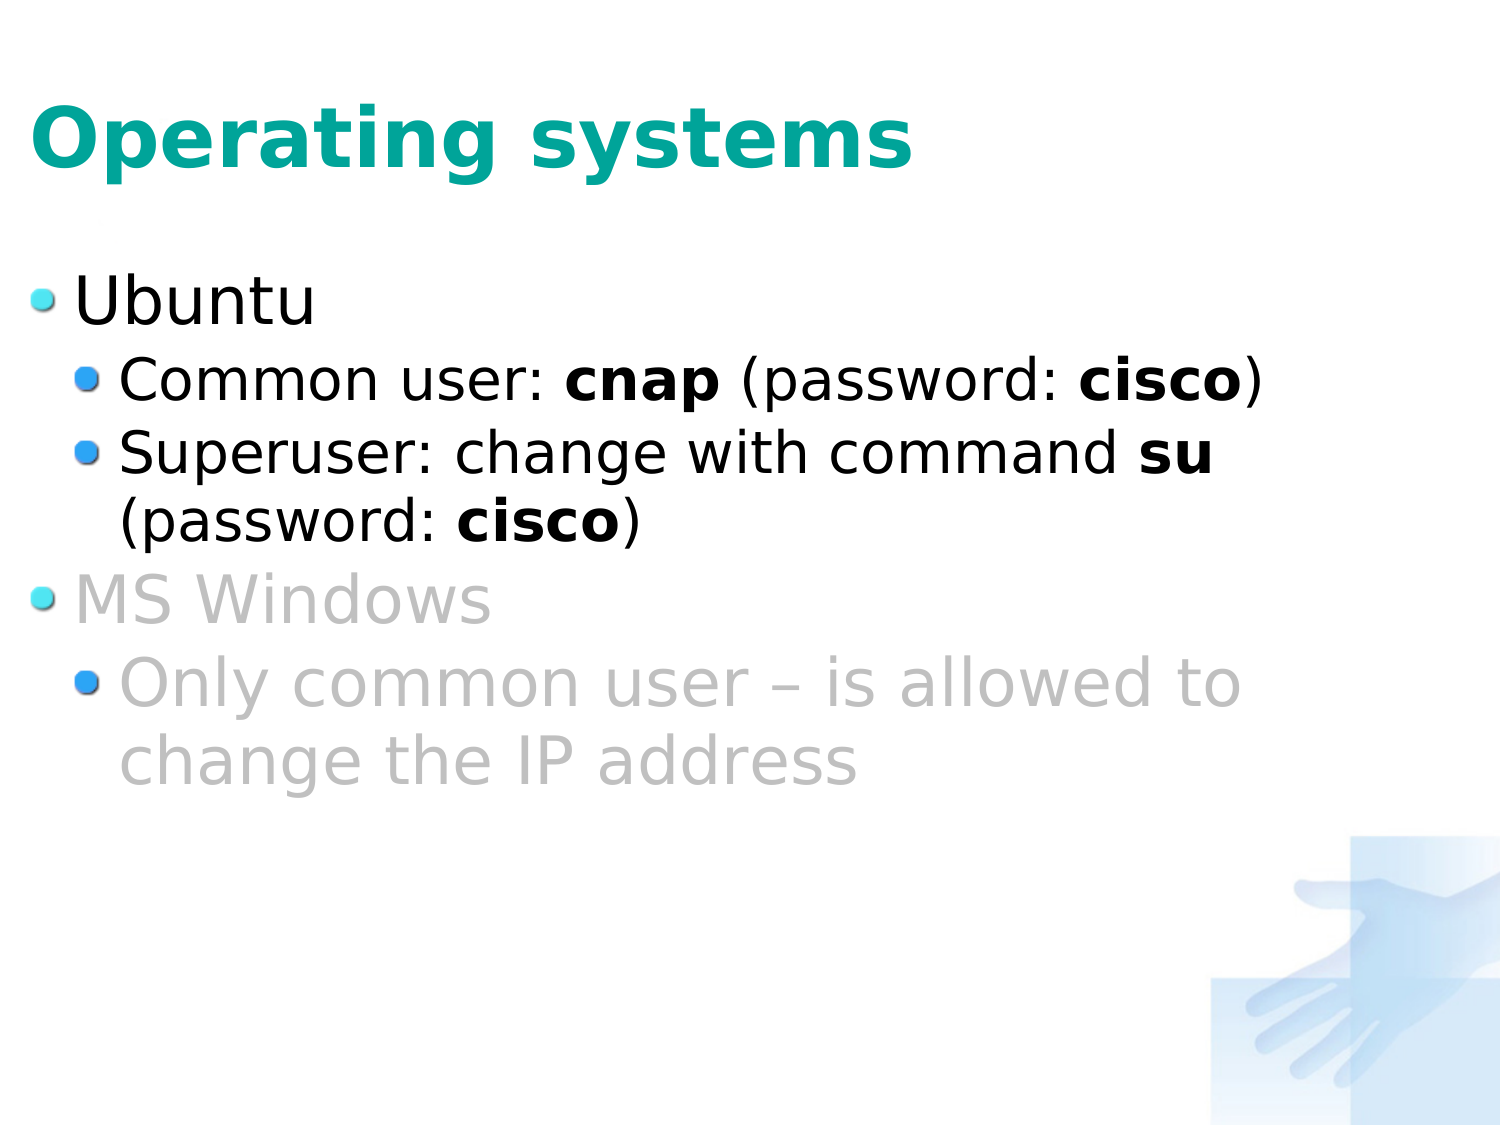

# Operating systems
Ubuntu
Common user: cnap (password: cisco)
Superuser: change with command su (password: cisco)
MS Windows
Only common user – is allowed to change the IP address